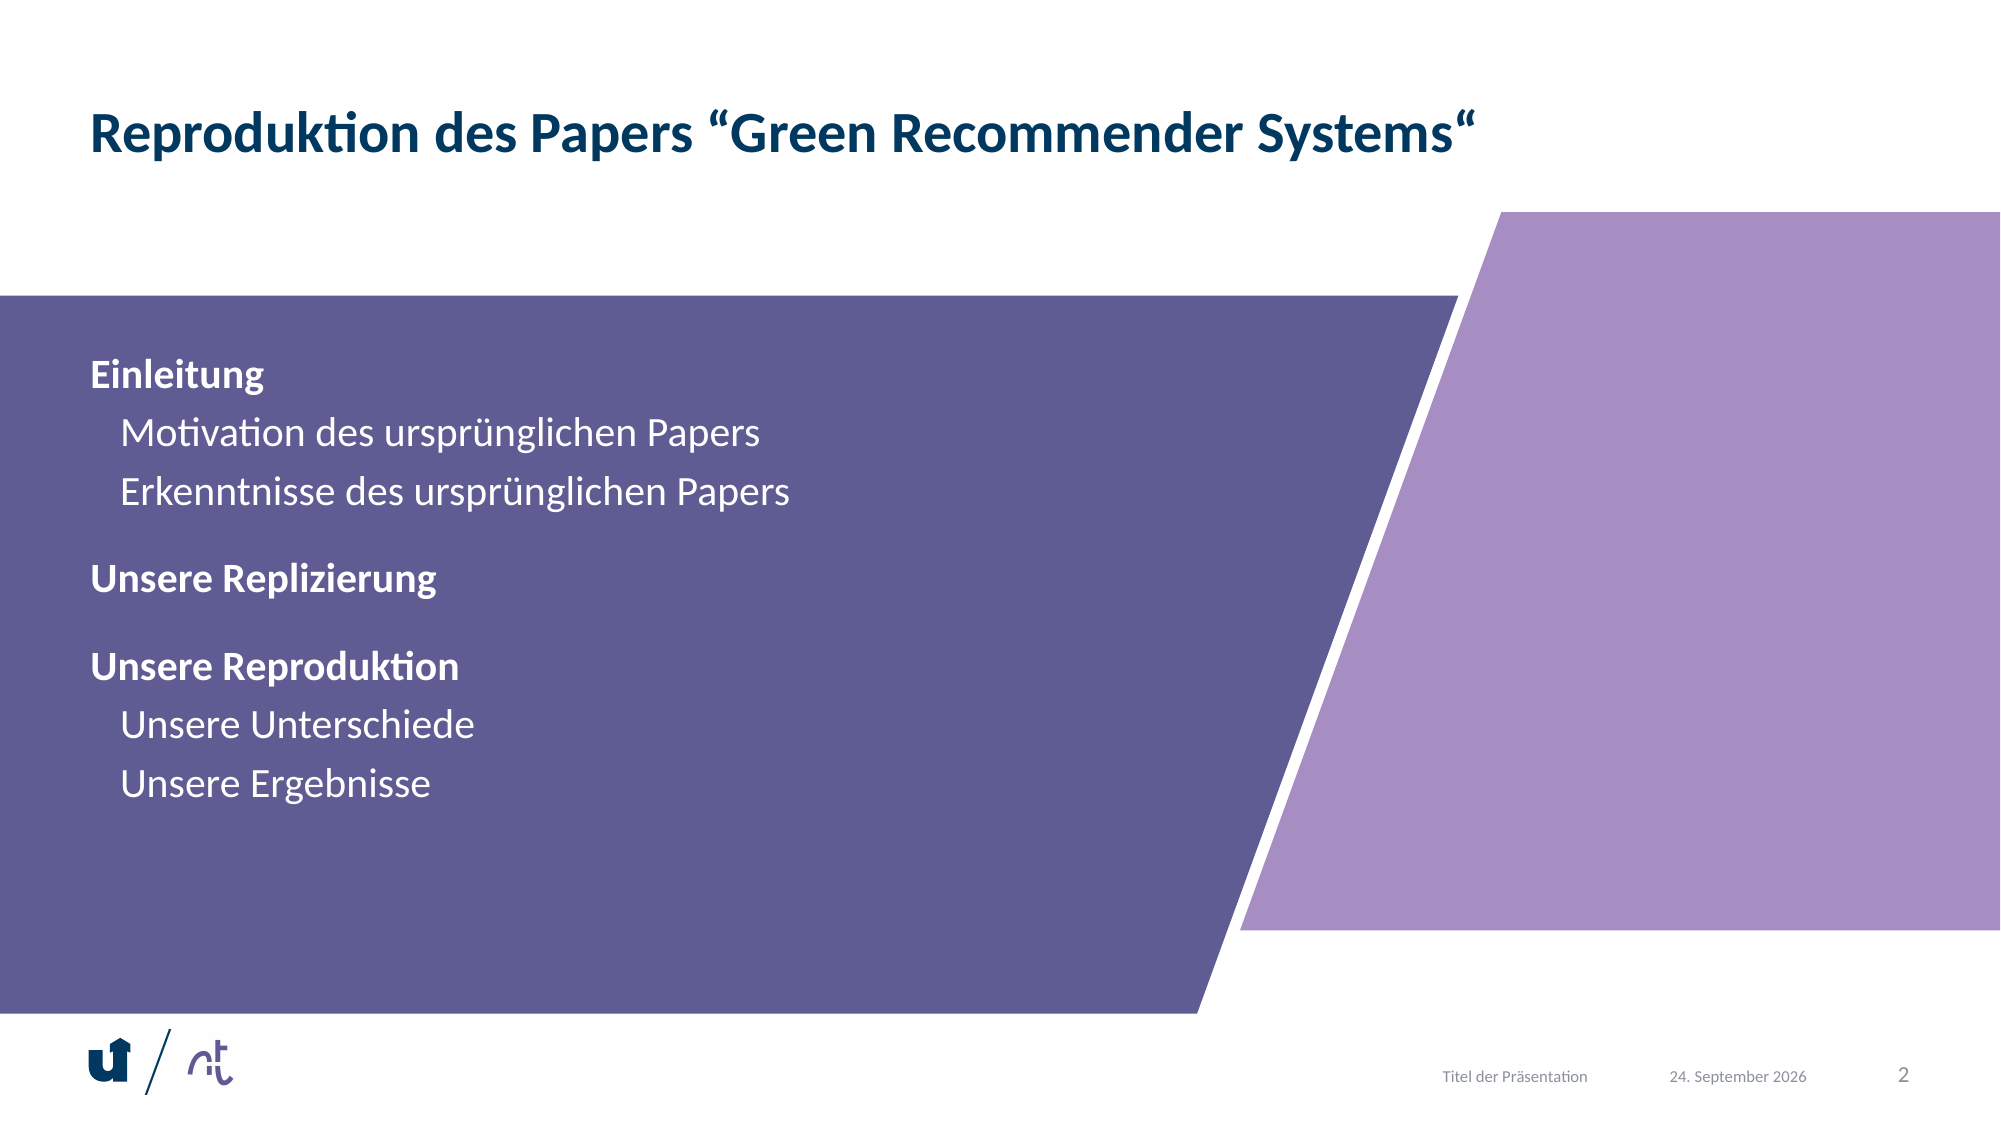

# Reproduktion des Papers “Green Recommender Systems“
Einleitung
Motivation des ursprünglichen Papers
Erkenntnisse des ursprünglichen Papers
Unsere Replizierung
Unsere Reproduktion
Unsere Unterschiede
Unsere Ergebnisse
Titel der Präsentation
2